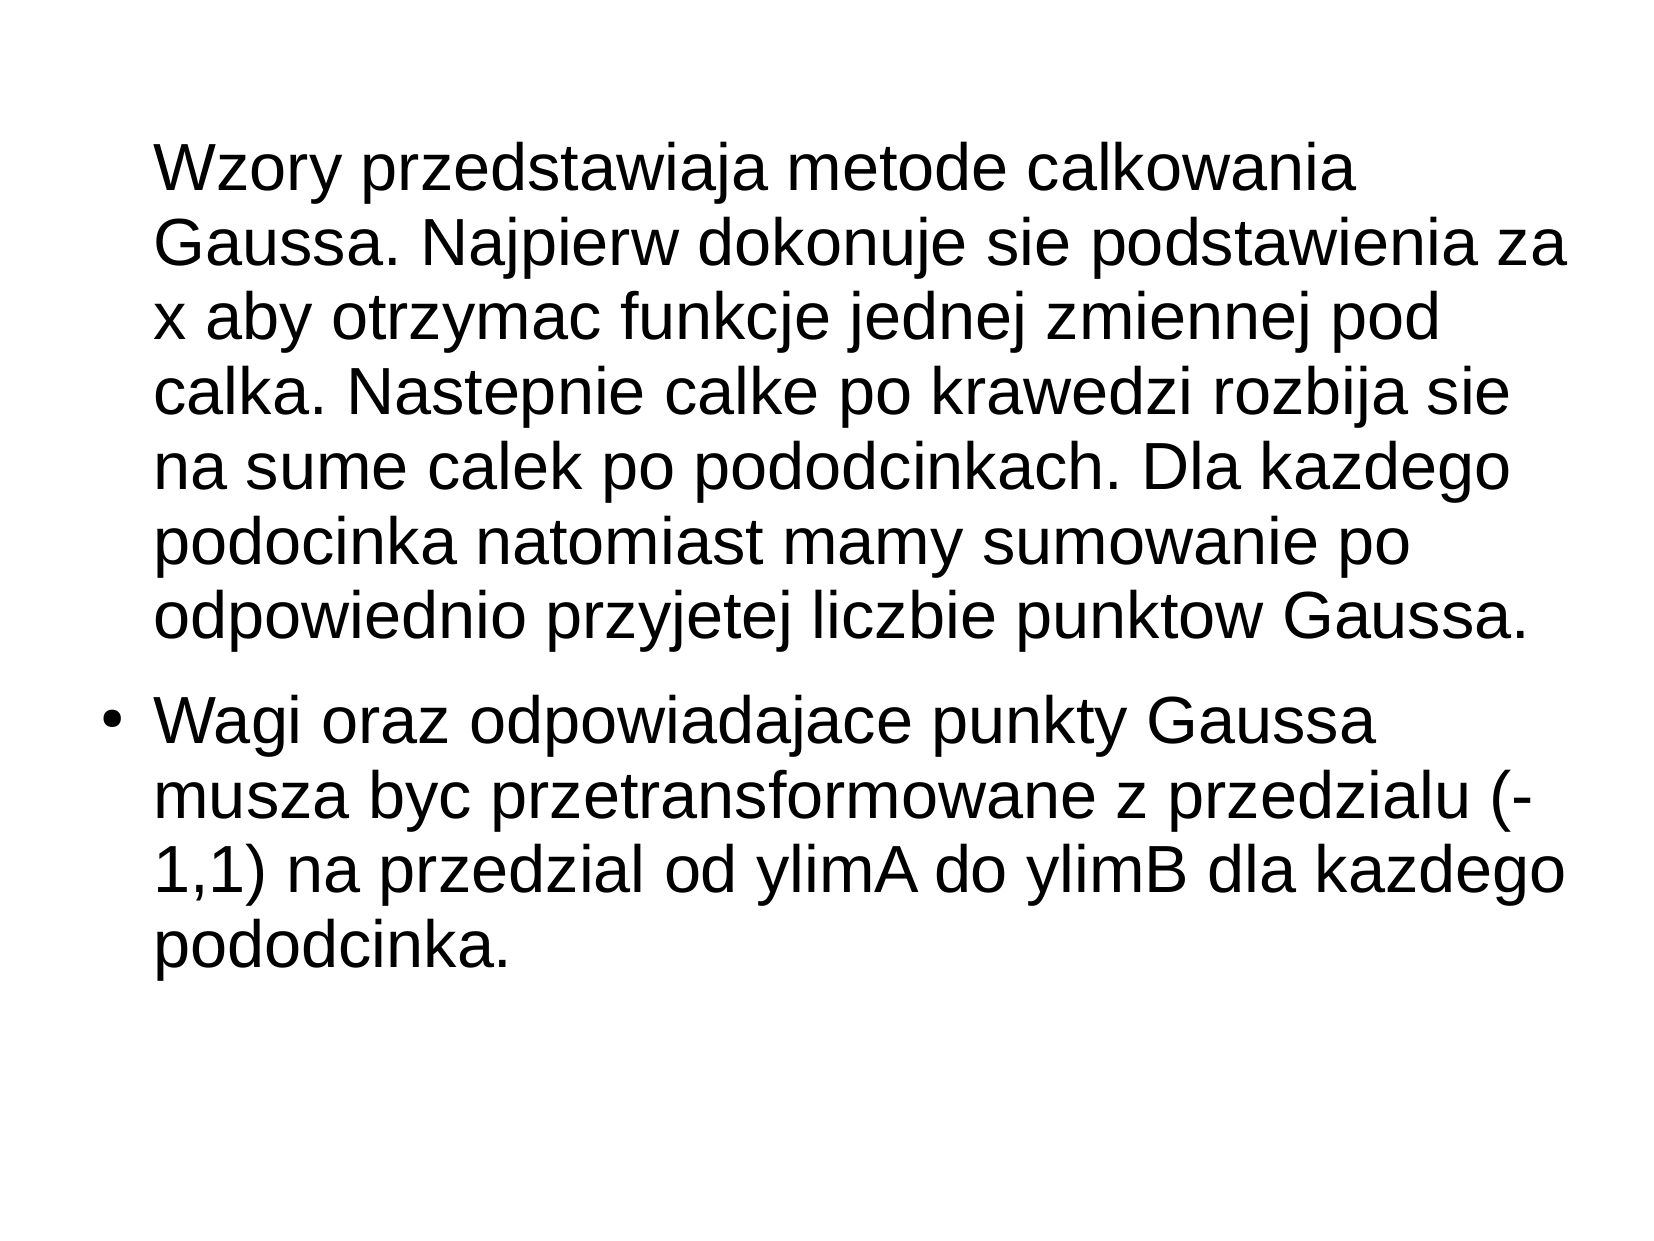

# Wzory przedstawiaja metode calkowania Gaussa. Najpierw dokonuje sie podstawienia za x aby otrzymac funkcje jednej zmiennej pod calka. Nastepnie calke po krawedzi rozbija sie na sume calek po pododcinkach. Dla kazdego podocinka natomiast mamy sumowanie po odpowiednio przyjetej liczbie punktow Gaussa.
Wagi oraz odpowiadajace punkty Gaussa musza byc przetransformowane z przedzialu (-1,1) na przedzial od ylimA do ylimB dla kazdego pododcinka.